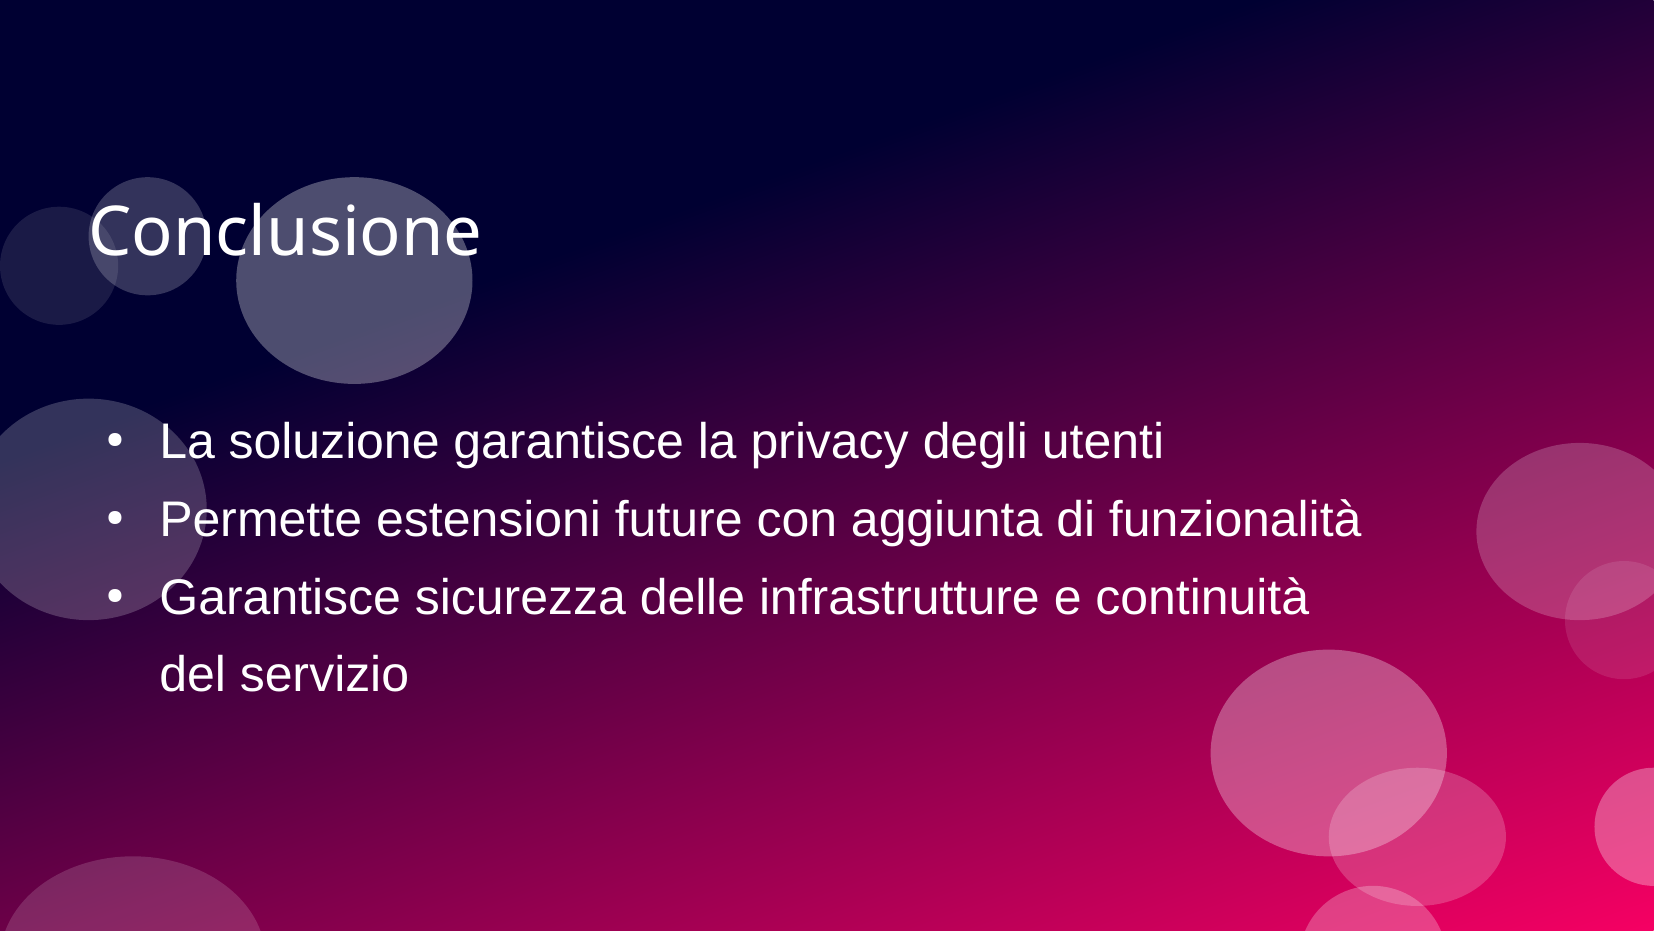

# Conclusione
La soluzione garantisce la privacy degli utenti
Permette estensioni future con aggiunta di funzionalità
Garantisce sicurezza delle infrastrutture e continuità
del servizio